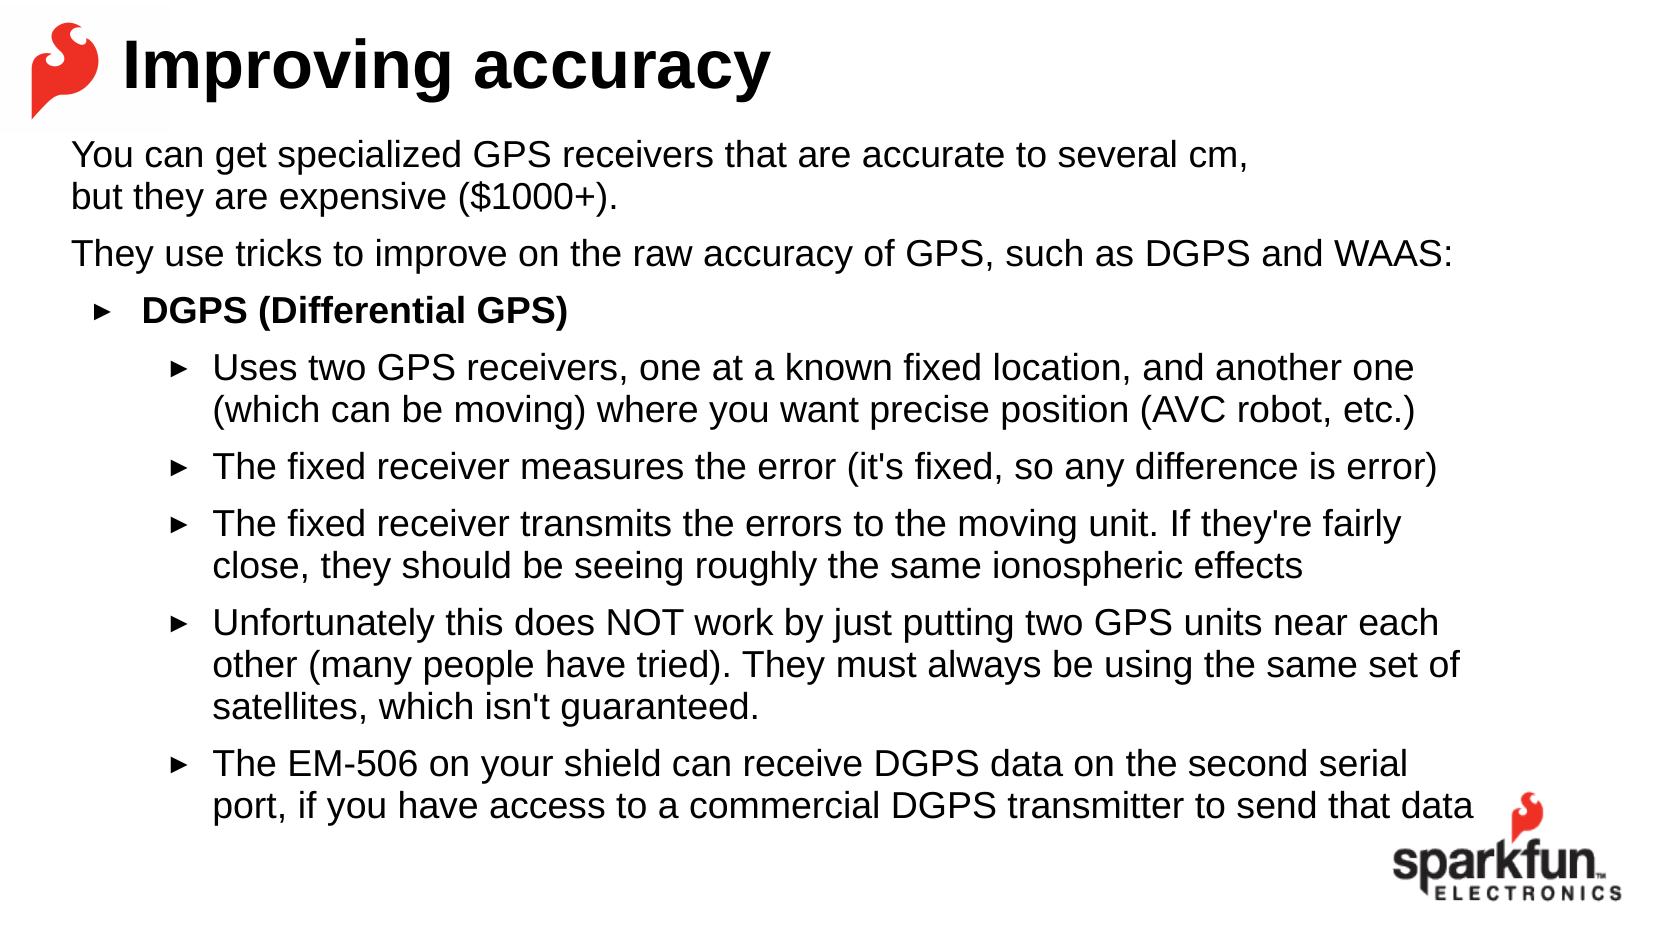

# Improving accuracy
You can get specialized GPS receivers that are accurate to several cm,
but they are expensive ($1000+).
They use tricks to improve on the raw accuracy of GPS, such as DGPS and WAAS:
DGPS (Differential GPS)
Uses two GPS receivers, one at a known fixed location, and another one (which can be moving) where you want precise position (AVC robot, etc.)
The fixed receiver measures the error (it's fixed, so any difference is error)
The fixed receiver transmits the errors to the moving unit. If they're fairly close, they should be seeing roughly the same ionospheric effects
Unfortunately this does NOT work by just putting two GPS units near each other (many people have tried). They must always be using the same set of satellites, which isn't guaranteed.
The EM-506 on your shield can receive DGPS data on the second serial port, if you have access to a commercial DGPS transmitter to send that data